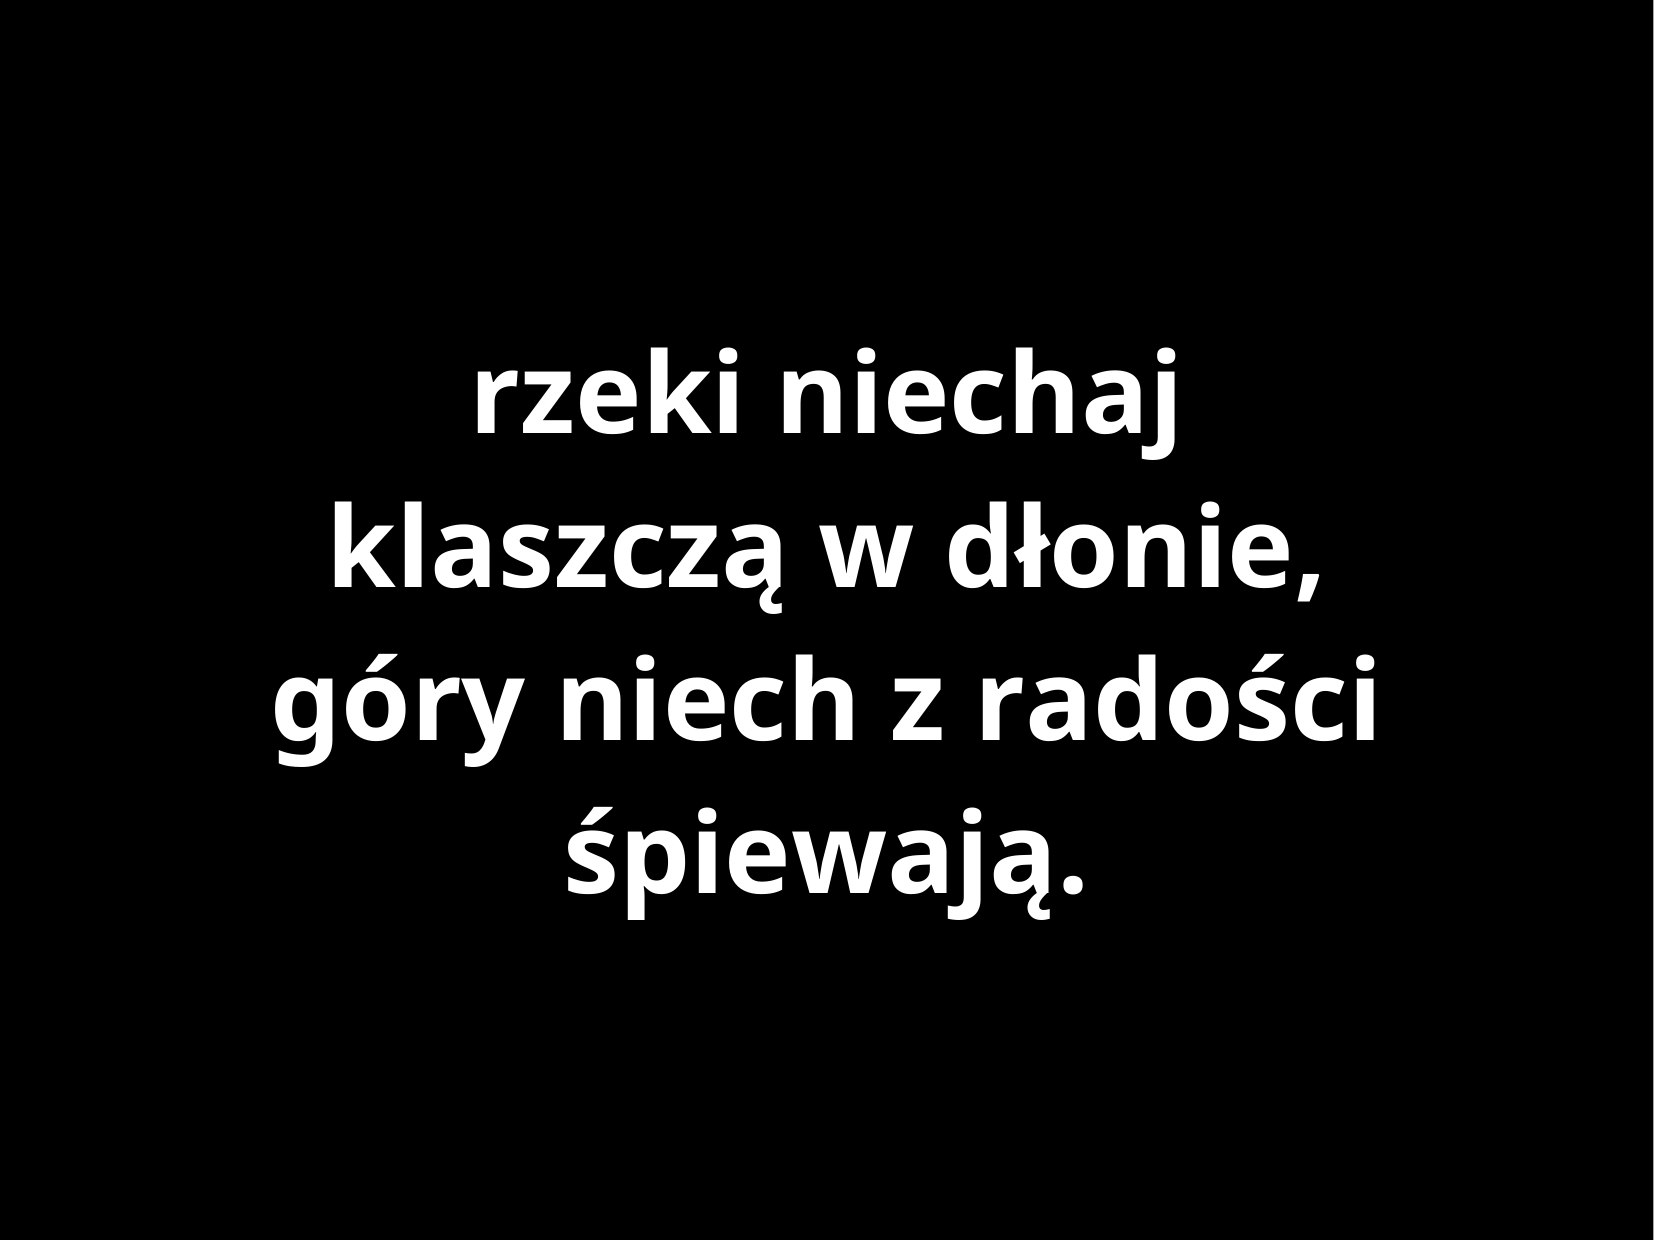

# rzeki niechaj klaszczą w dłonie, góry niech z radości śpiewają.